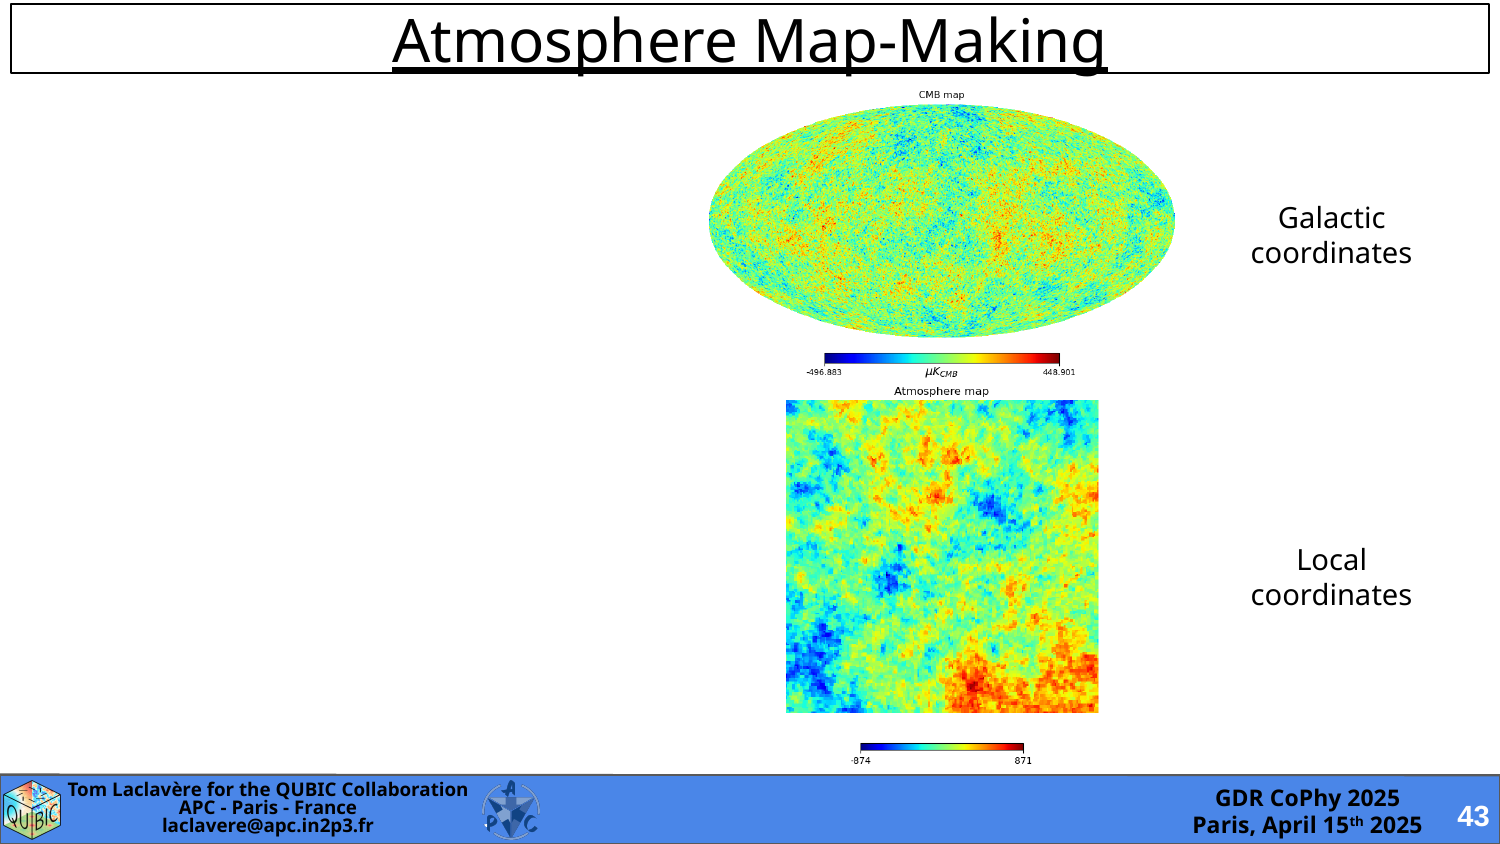

# Atmosphere Map-Making
Galactic coordinates
Local coordinates